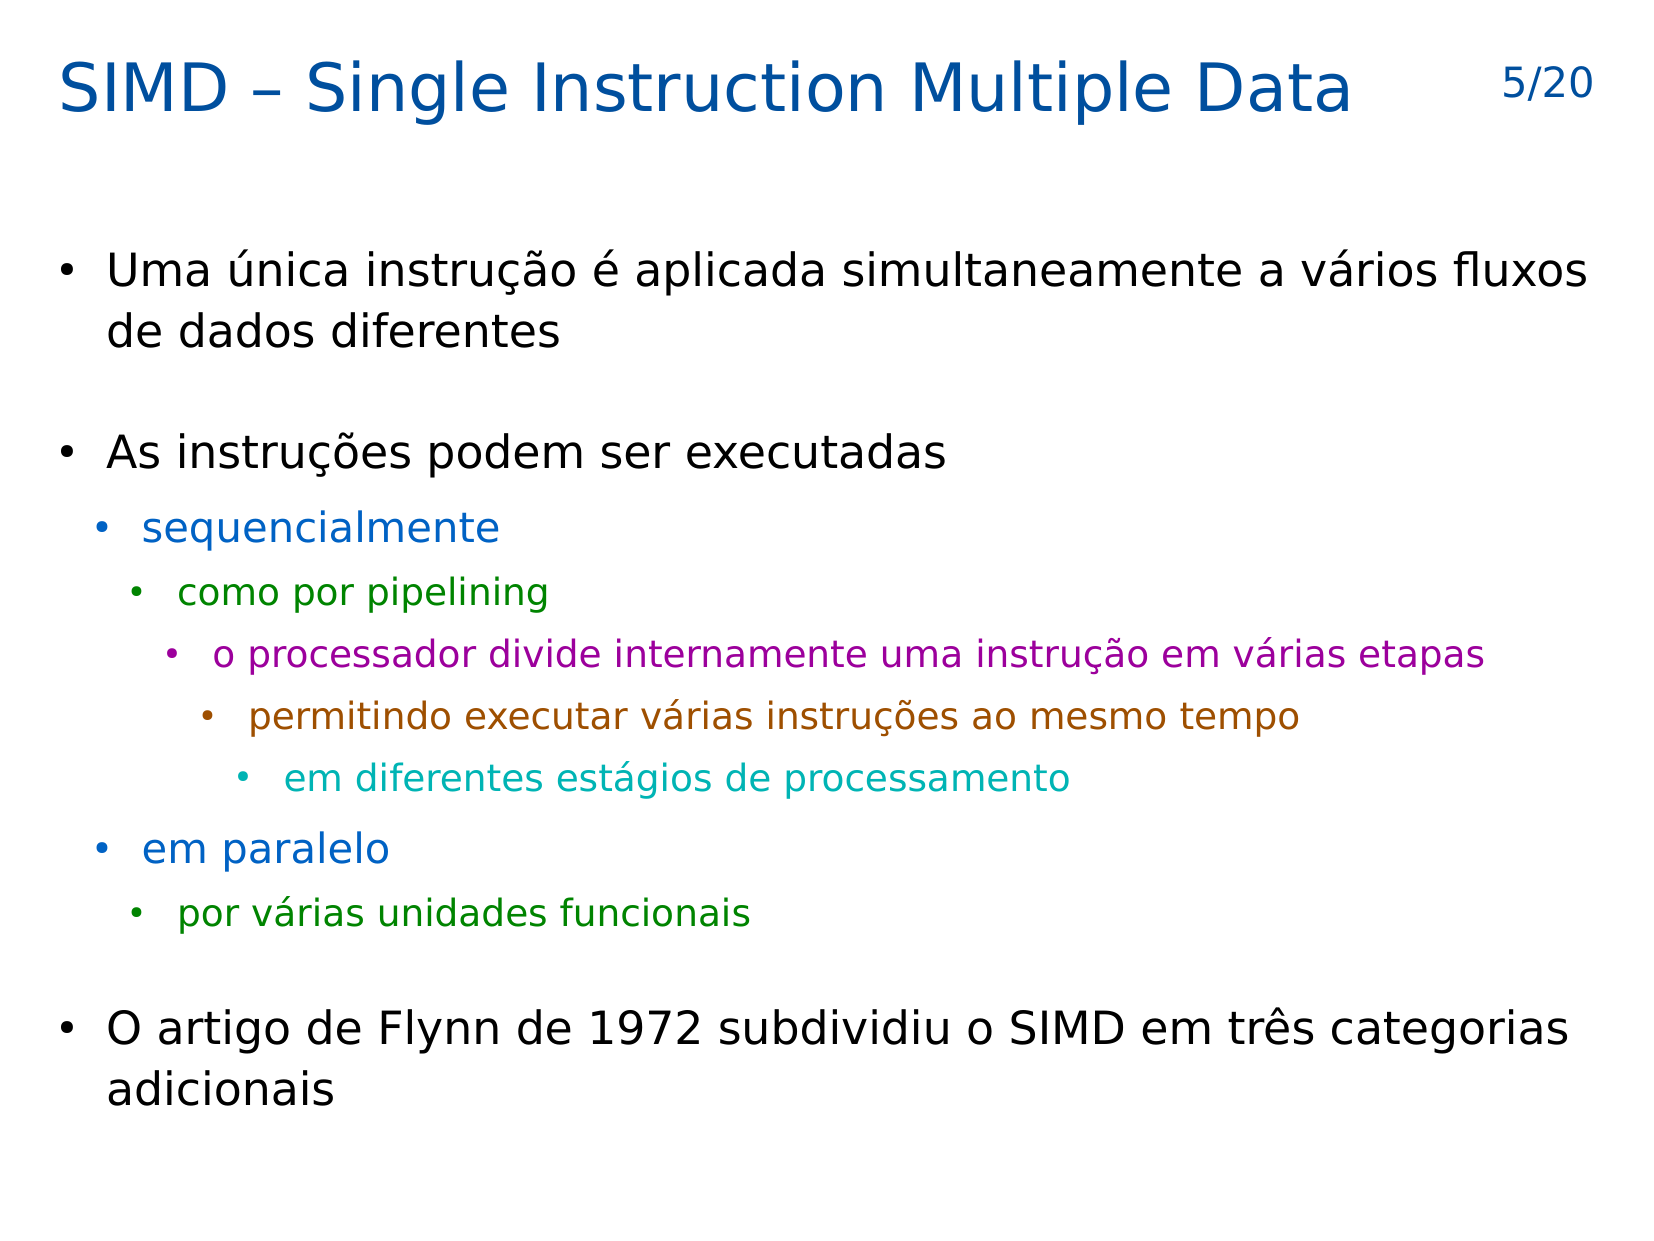

# SIMD – Single Instruction Multiple Data
5
Uma única instrução é aplicada simultaneamente a vários fluxos de dados diferentes
As instruções podem ser executadas
sequencialmente
como por pipelining
o processador divide internamente uma instrução em várias etapas
permitindo executar várias instruções ao mesmo tempo
em diferentes estágios de processamento
em paralelo
por várias unidades funcionais
O artigo de Flynn de 1972 subdividiu o SIMD em três categorias adicionais